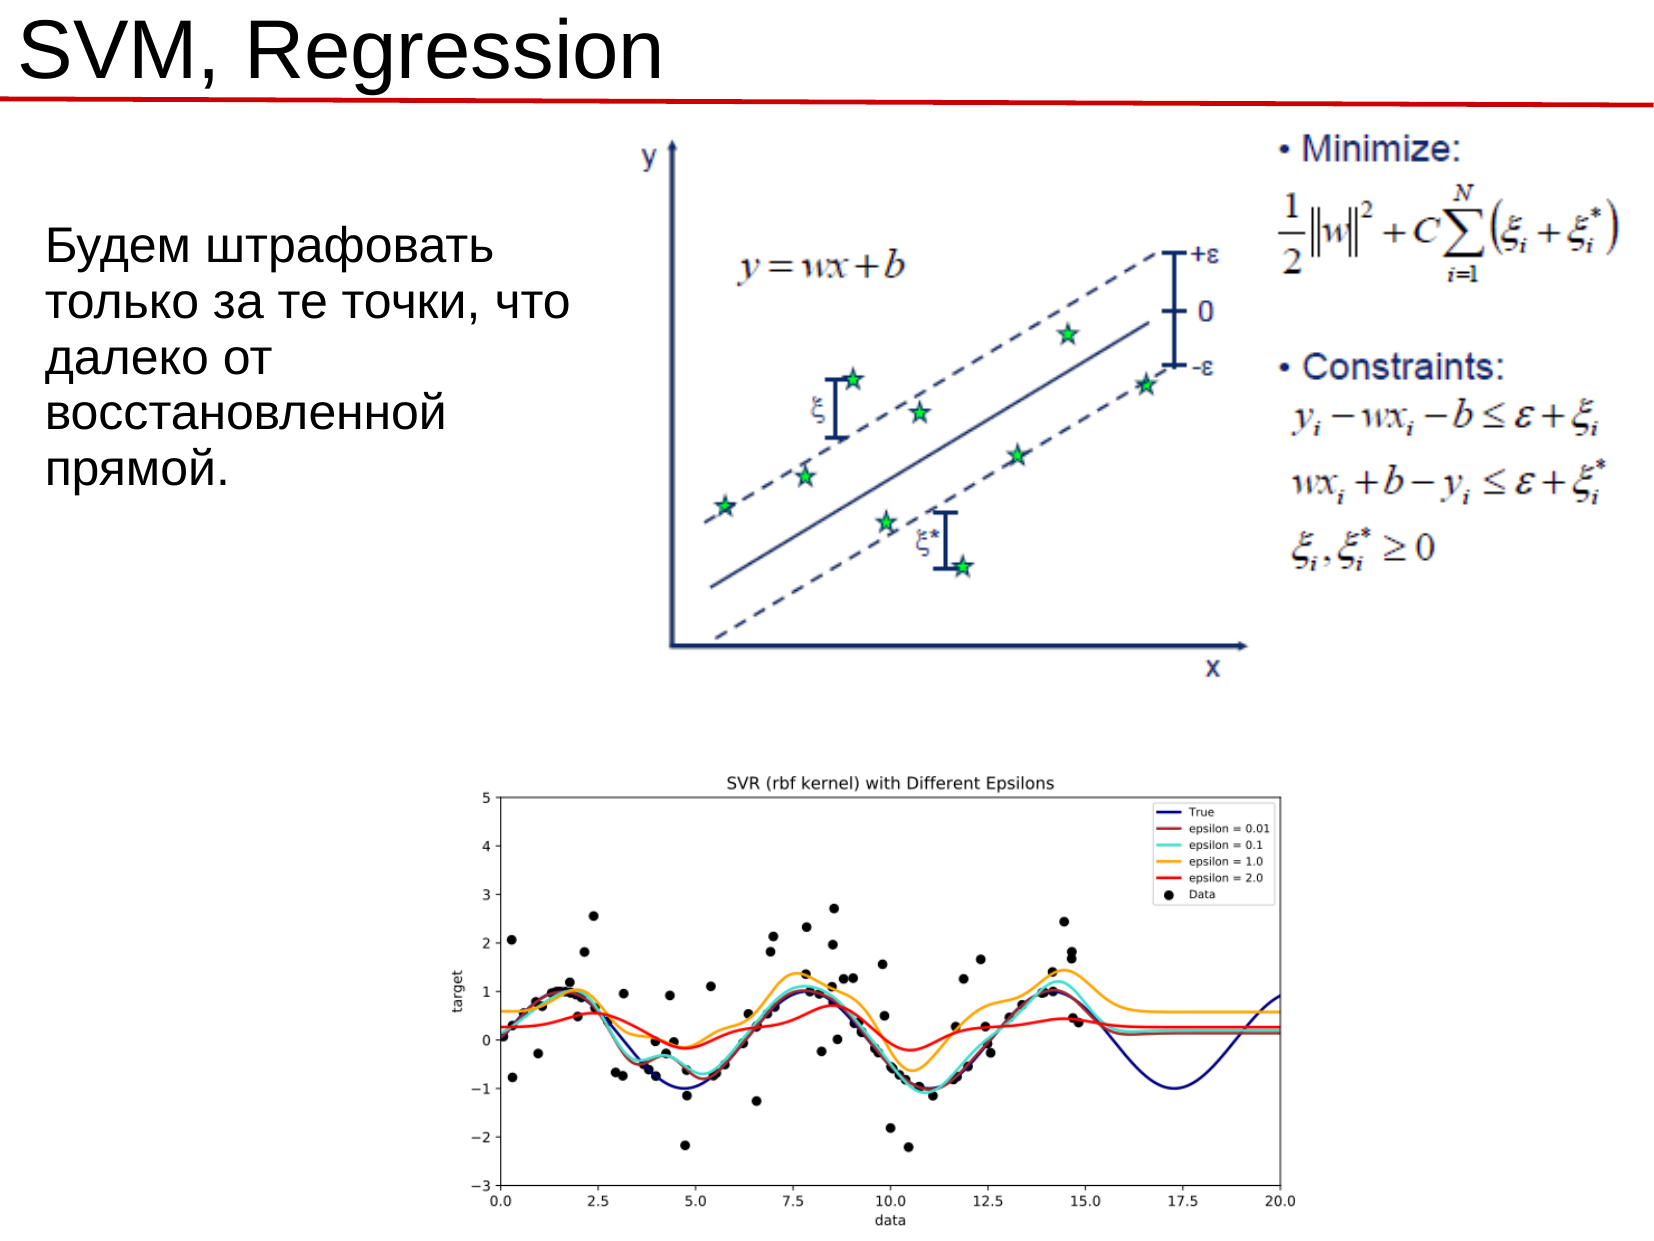

# SVM, Regression
Будем штрафовать только за те точки, что далеко от восстановленной прямой.